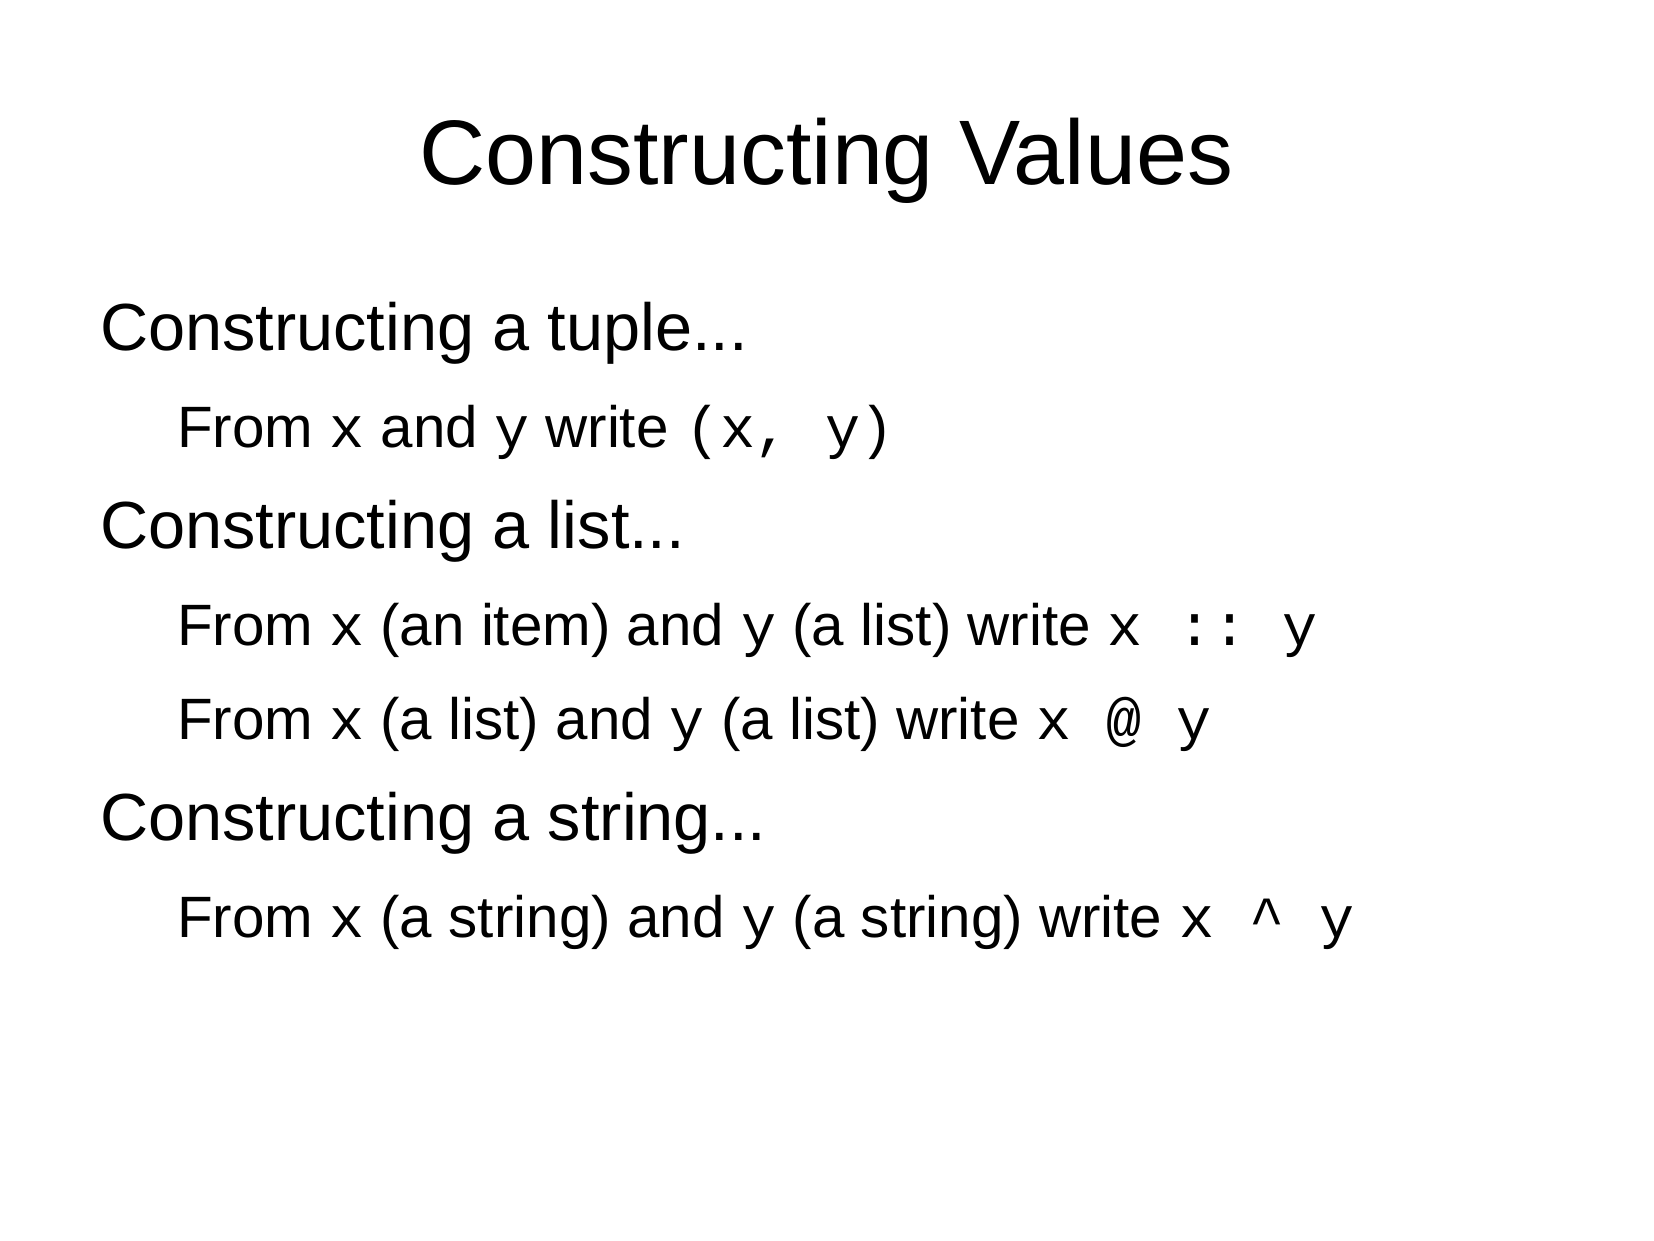

# Constructing Values
Constructing a tuple...
From x and y write (x, y)
Constructing a list...
From x (an item) and y (a list) write x :: y
From x (a list) and y (a list) write x @ y
Constructing a string...
From x (a string) and y (a string) write x ^ y